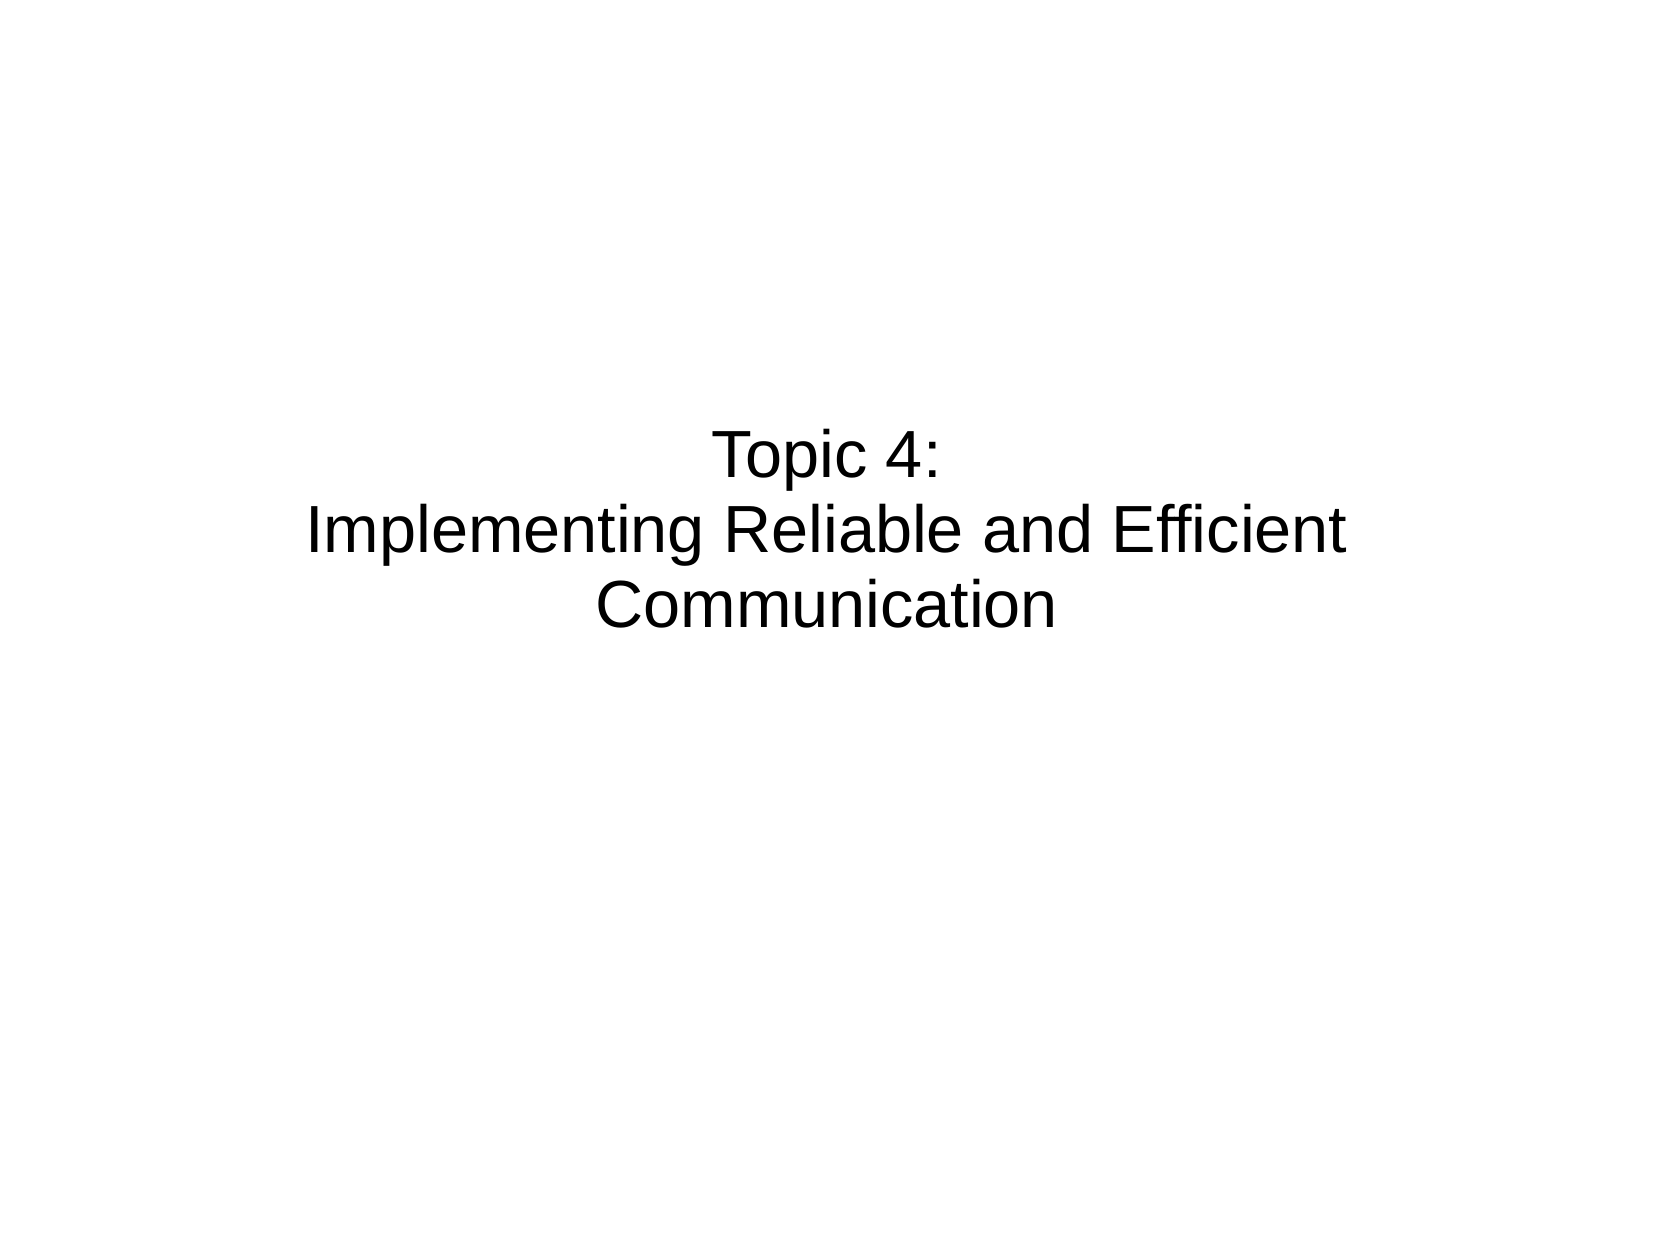

# Topic 4:
Implementing Reliable and Efficient Communication